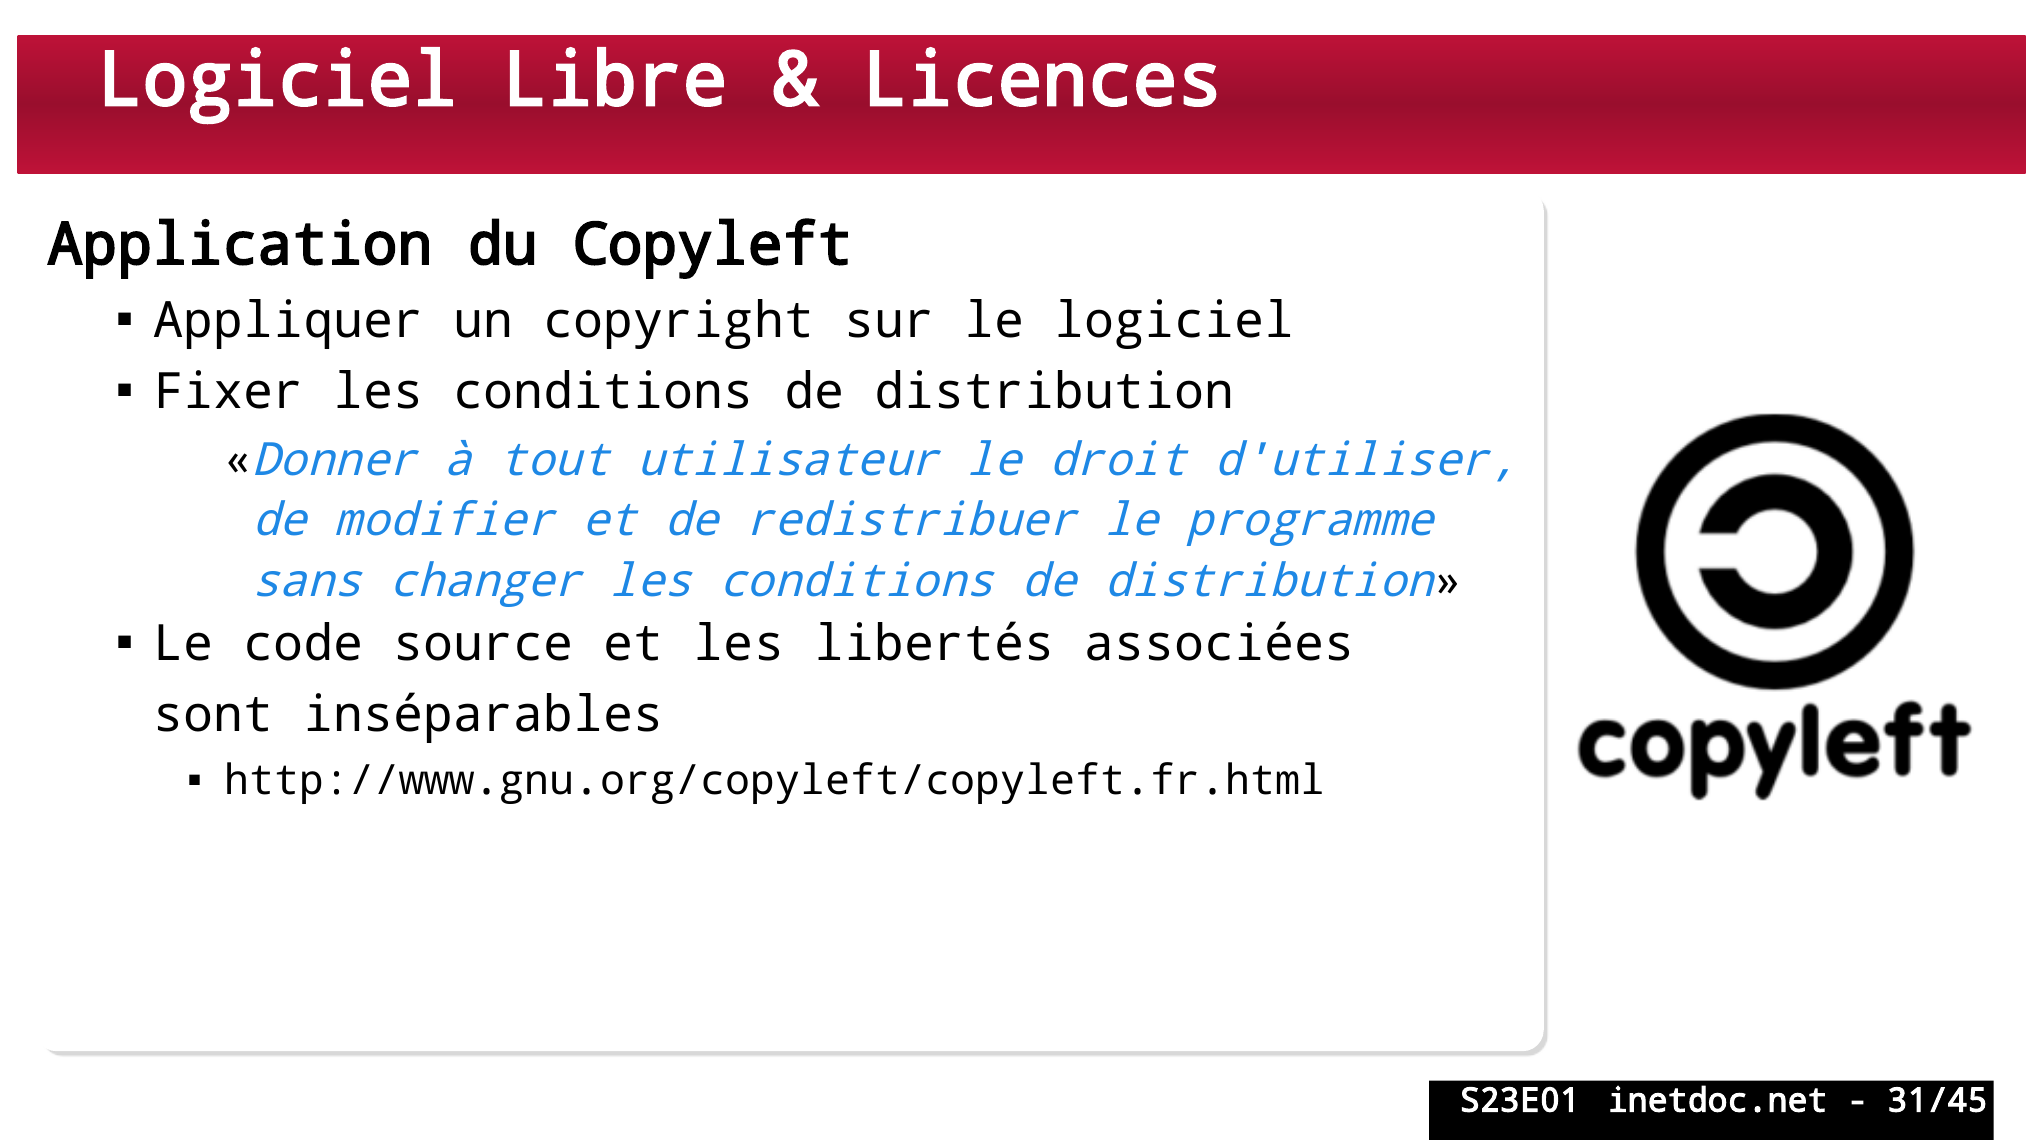

Logiciel Libre & Licences
Application du Copyleft
Appliquer un copyright sur le logiciel
Fixer les conditions de distribution
«Donner à tout utilisateur le droit d'utiliser,
 de modifier et de redistribuer le programme
 sans changer les conditions de distribution»
Le code source et les libertés associées
sont inséparables
http://www.gnu.org/copyleft/copyleft.fr.html
S23E01	inetdoc.net - /45